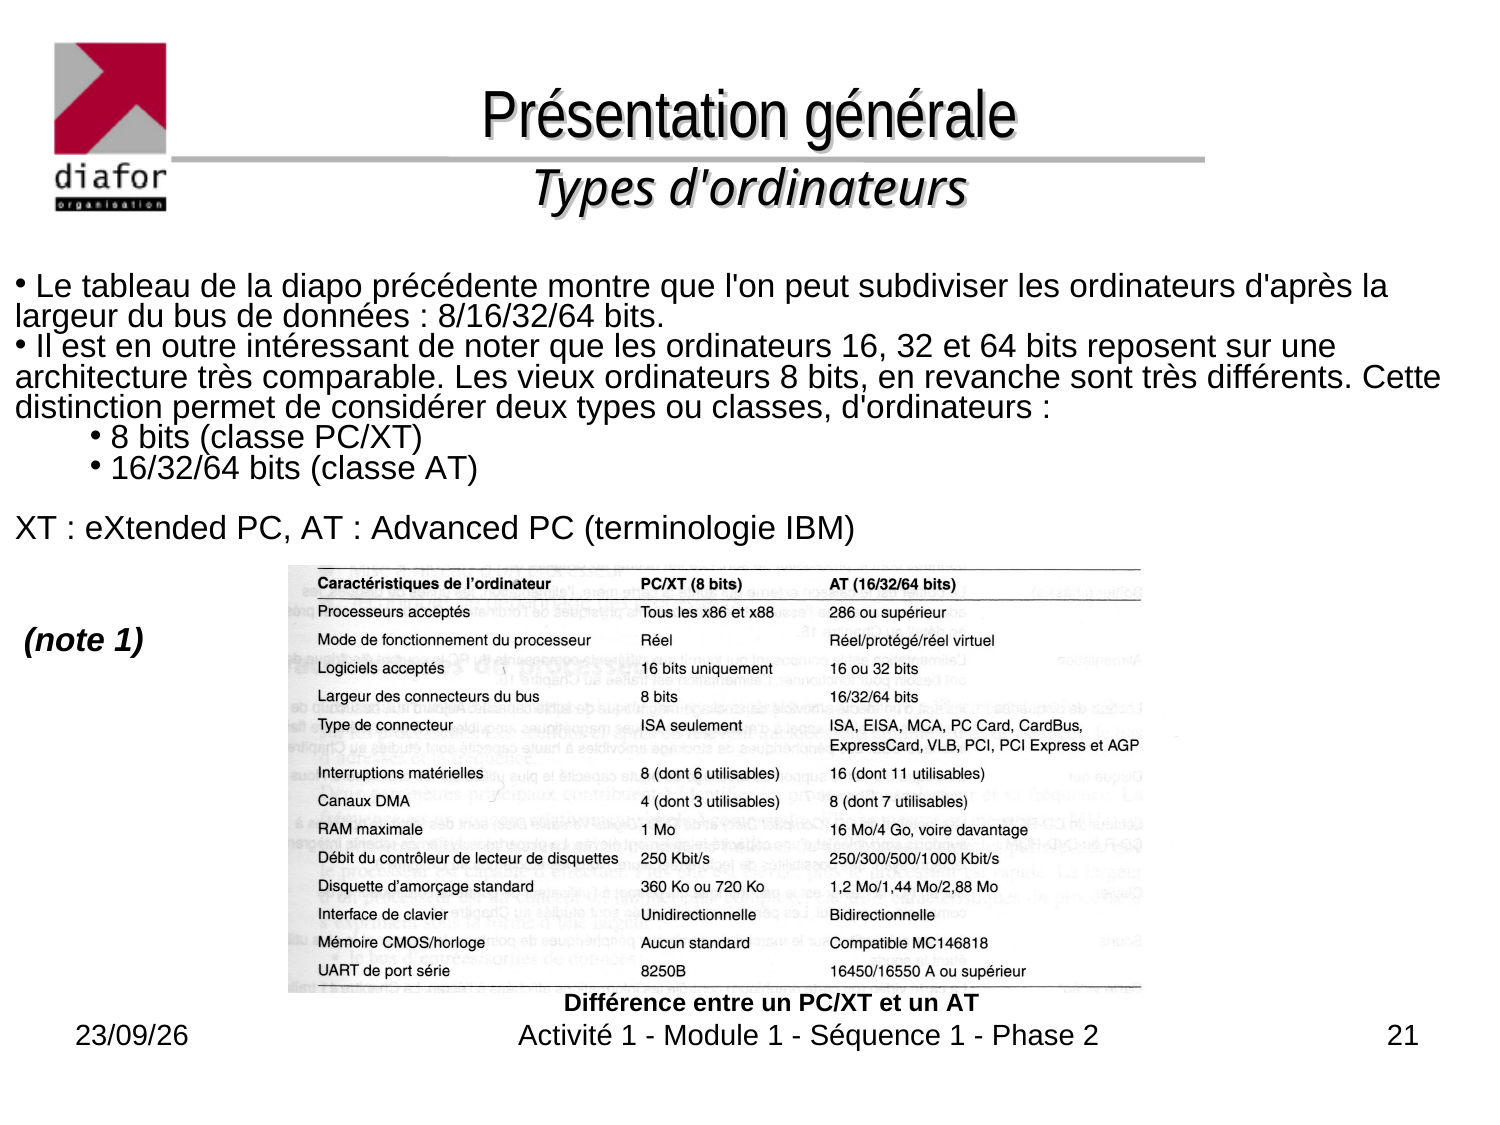

# Présentation générale Types d'ordinateurs
 Le tableau de la diapo précédente montre que l'on peut subdiviser les ordinateurs d'après la largeur du bus de données : 8/16/32/64 bits.
 Il est en outre intéressant de noter que les ordinateurs 16, 32 et 64 bits reposent sur une architecture très comparable. Les vieux ordinateurs 8 bits, en revanche sont très différents. Cette distinction permet de considérer deux types ou classes, d'ordinateurs :
 8 bits (classe PC/XT)
 16/32/64 bits (classe AT)
XT : eXtended PC, AT : Advanced PC (terminologie IBM)
(note 1)
Différence entre un PC/XT et un AT
Activité 1 - Module 1 - Séquence 1 - Phase 2
21